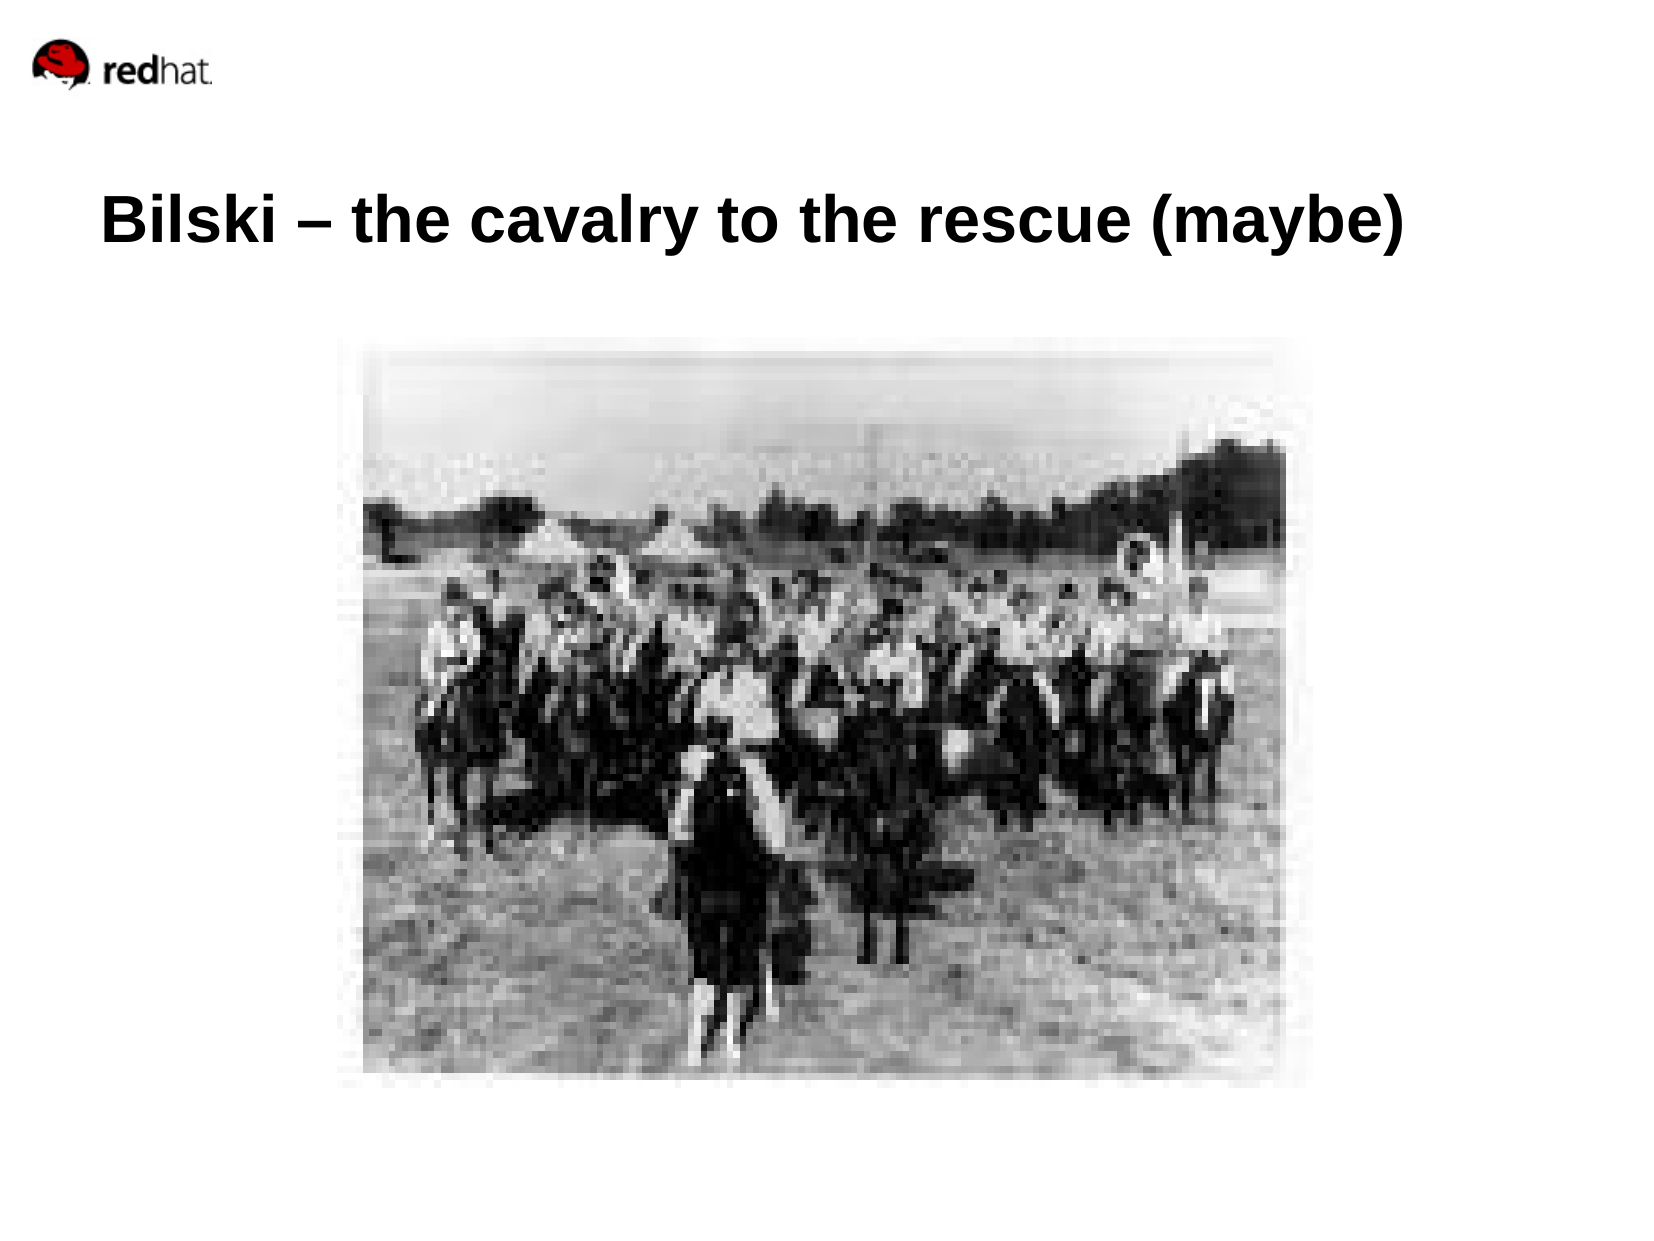

# Bilski – the cavalry to the rescue (maybe)